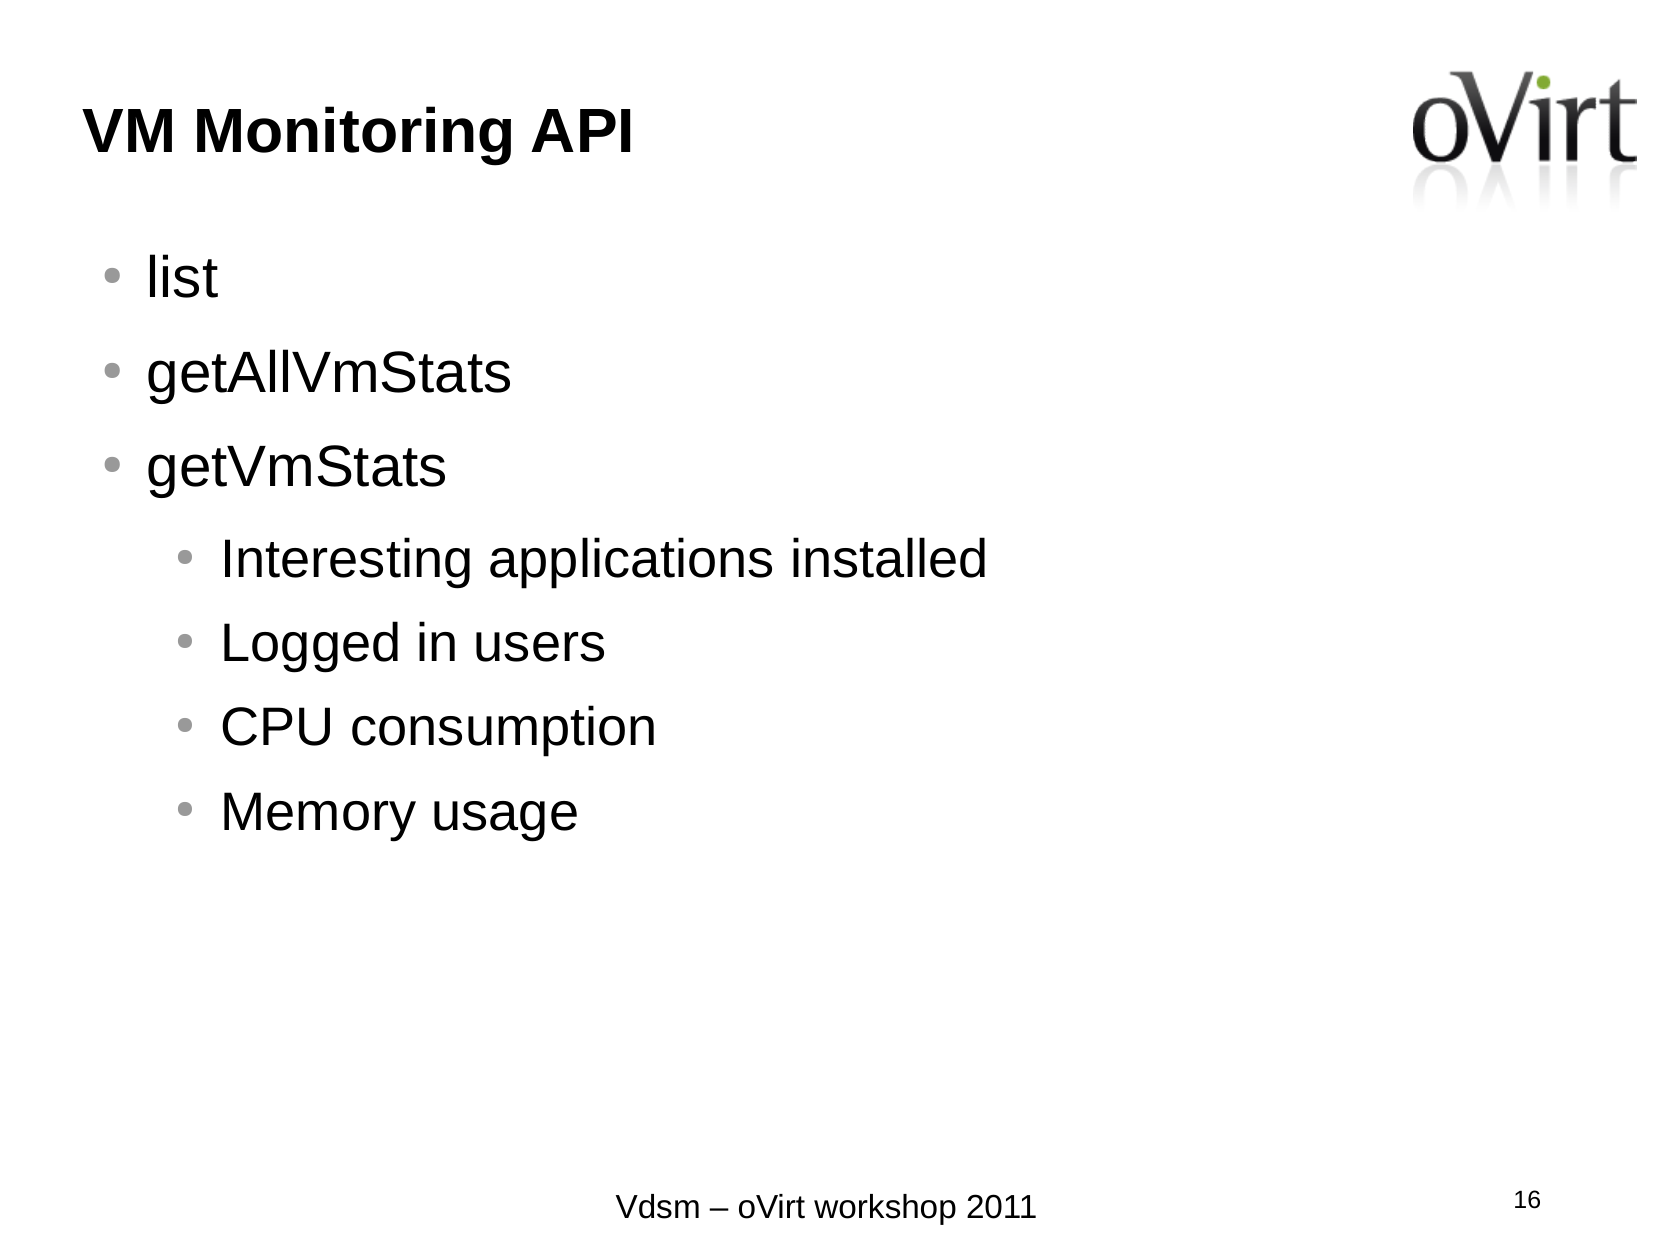

# VM Monitoring API
list
getAllVmStats
getVmStats
Interesting applications installed
Logged in users
CPU consumption
Memory usage